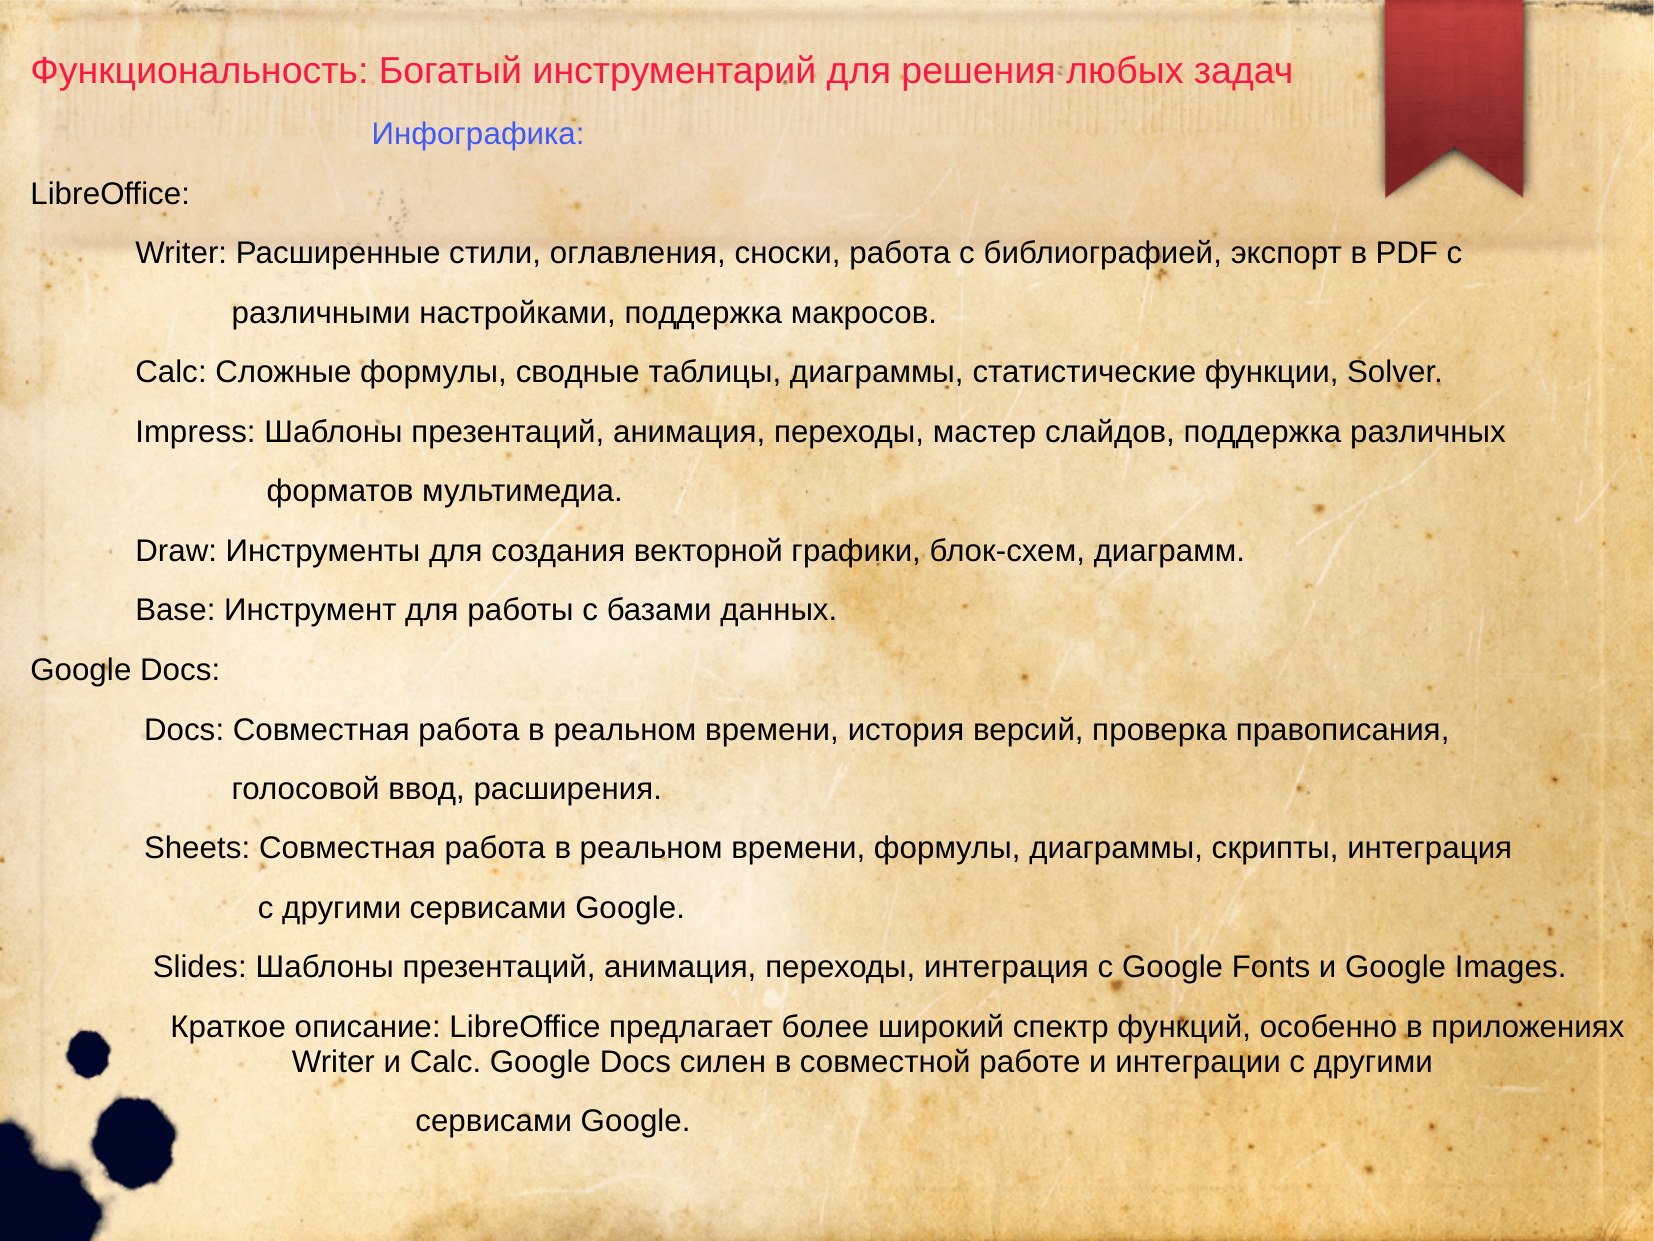

Функциональность: Богатый инструментарий для решения любых задач
 Инфографика:
LibreOffice:
 Writer: Расширенные стили, оглавления, сноски, работа с библиографией, экспорт в PDF с
 различными настройками, поддержка макросов.
 Calc: Сложные формулы, сводные таблицы, диаграммы, статистические функции, Solver.
 Impress: Шаблоны презентаций, анимация, переходы, мастер слайдов, поддержка различных
 форматов мультимедиа.
 Draw: Инструменты для создания векторной графики, блок-схем, диаграмм.
 Base: Инструмент для работы с базами данных.
Google Docs:
 Docs: Совместная работа в реальном времени, история версий, проверка правописания,
 голосовой ввод, расширения.
 Sheets: Совместная работа в реальном времени, формулы, диаграммы, скрипты, интеграция
 с другими сервисами Google.
 Slides: Шаблоны презентаций, анимация, переходы, интеграция с Google Fonts и Google Images.
 Краткое описание: LibreOffice предлагает более широкий спектр функций, особенно в приложениях Writer и Calc. Google Docs силен в совместной работе и интеграции с другими
 сервисами Google.